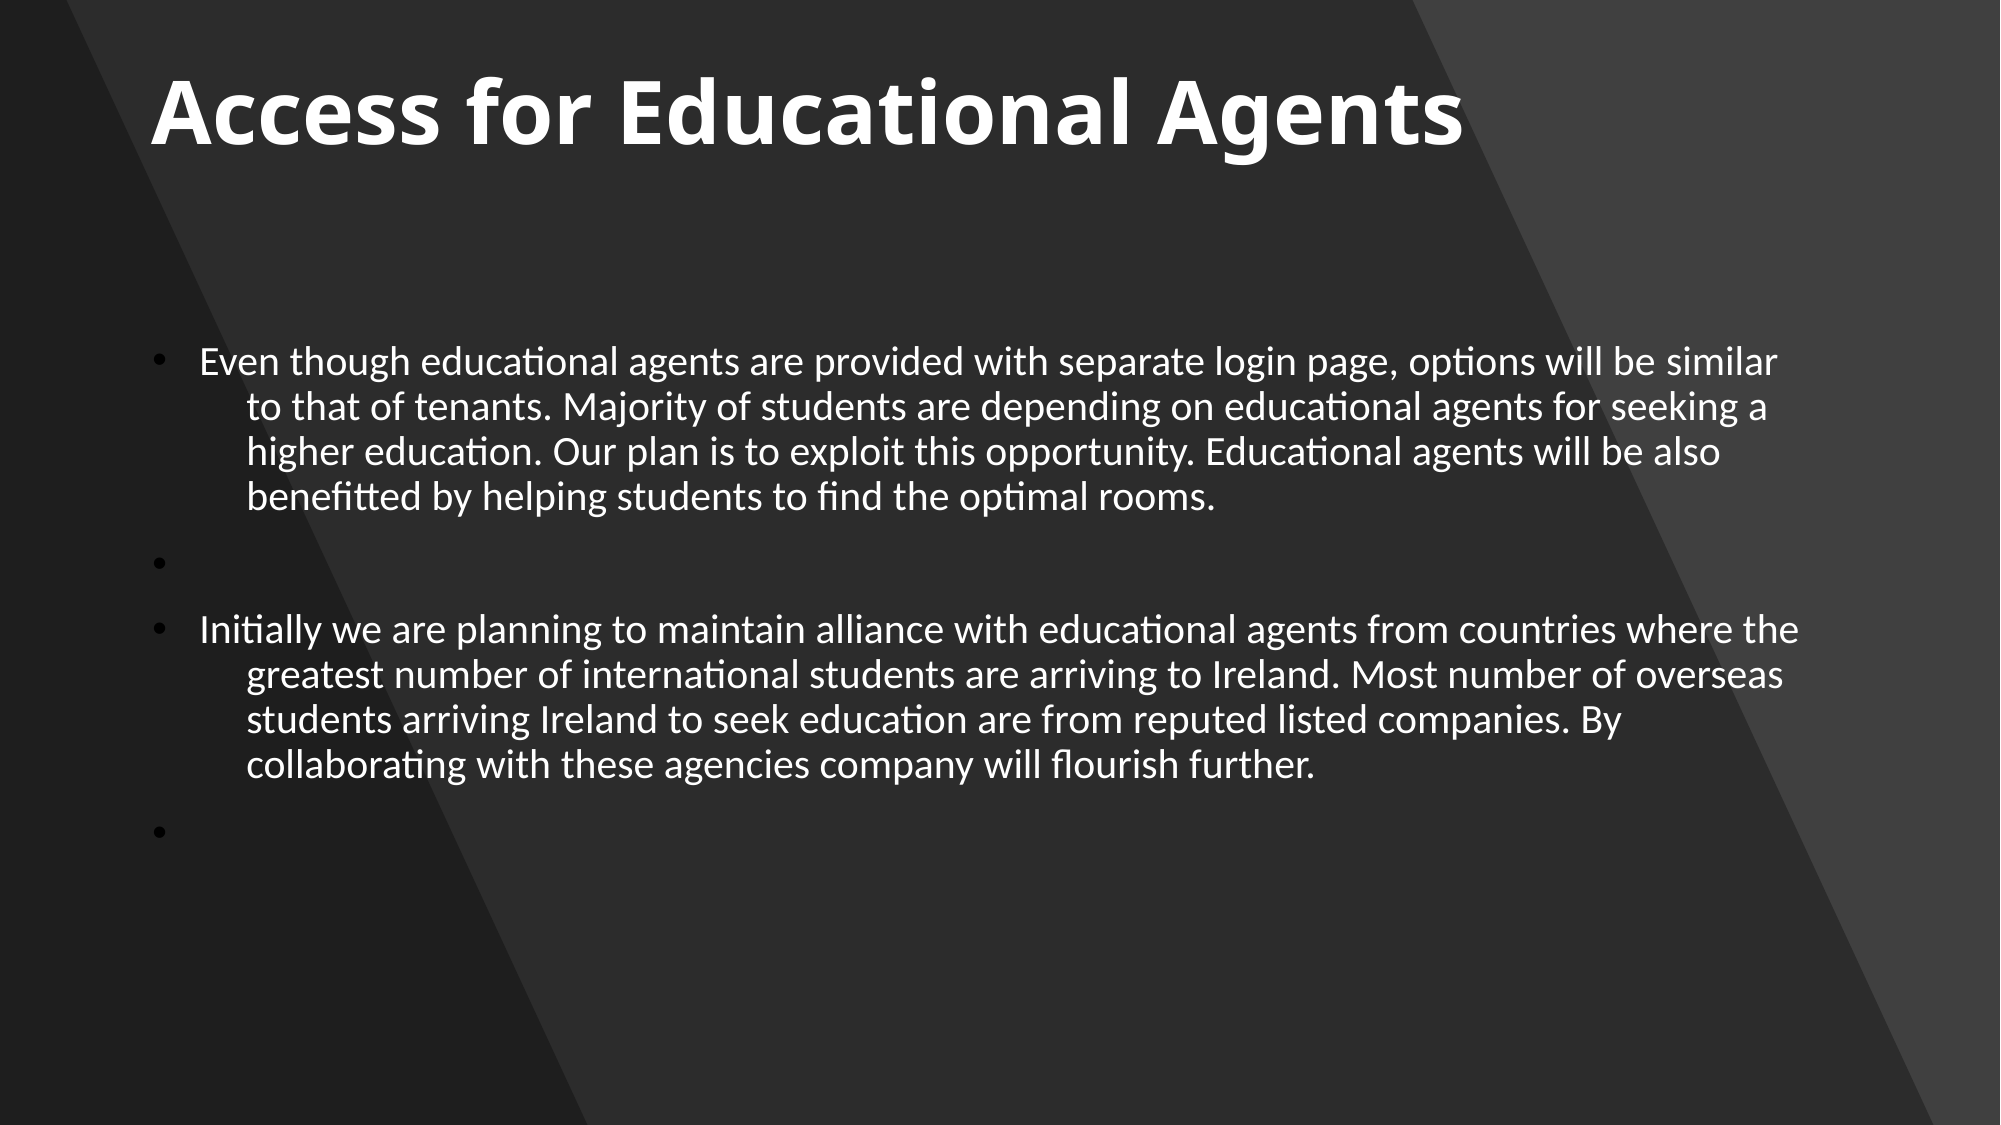

# Access for Educational Agents
Even though educational agents are provided with separate login page, options will be similar to that of tenants. Majority of students are depending on educational agents for seeking a higher education. Our plan is to exploit this opportunity. Educational agents will be also benefitted by helping students to find the optimal rooms.
Initially we are planning to maintain alliance with educational agents from countries where the greatest number of international students are arriving to Ireland. Most number of overseas students arriving Ireland to seek education are from reputed listed companies. By collaborating with these agencies company will flourish further.